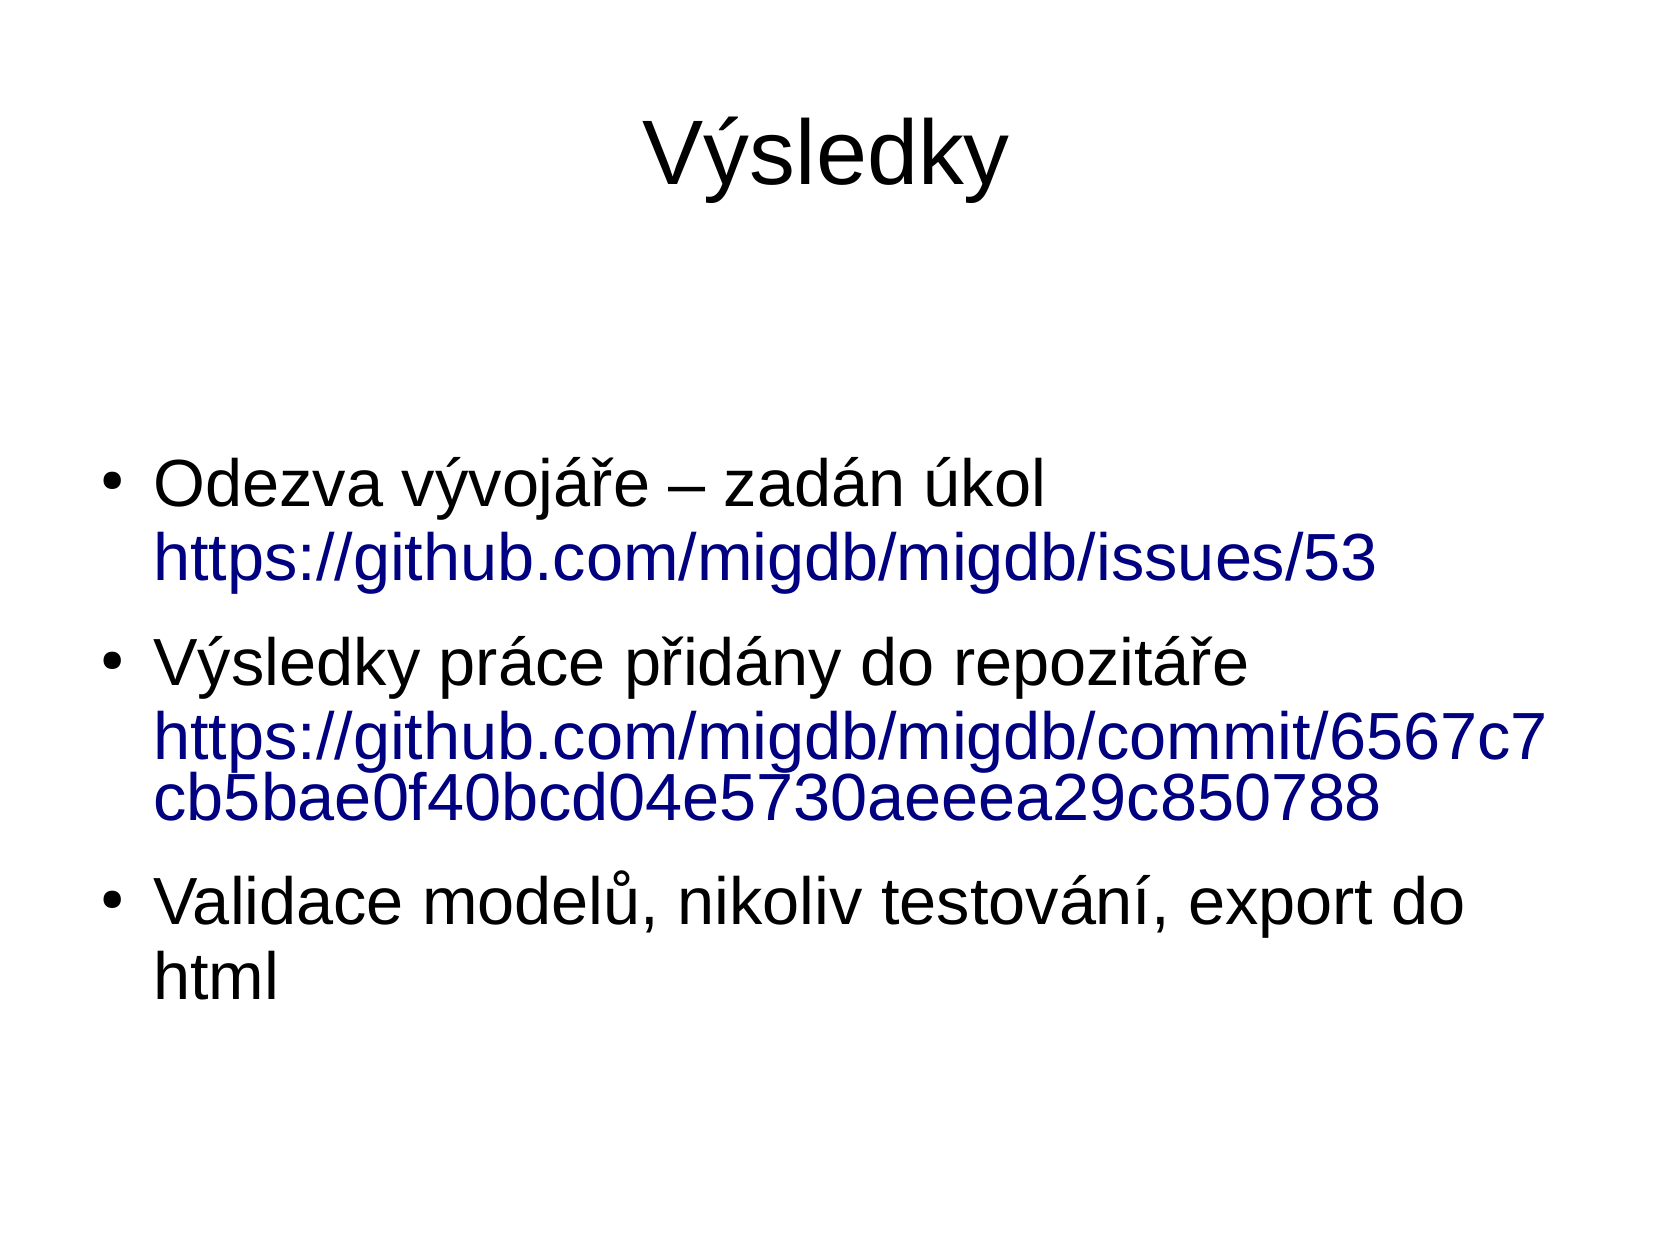

# Výsledky
Odezva vývojáře – zadán úkol https://github.com/migdb/migdb/issues/53
Výsledky práce přidány do repozitáře https://github.com/migdb/migdb/commit/6567c7cb5bae0f40bcd04e5730aeeea29c850788
Validace modelů, nikoliv testování, export do html